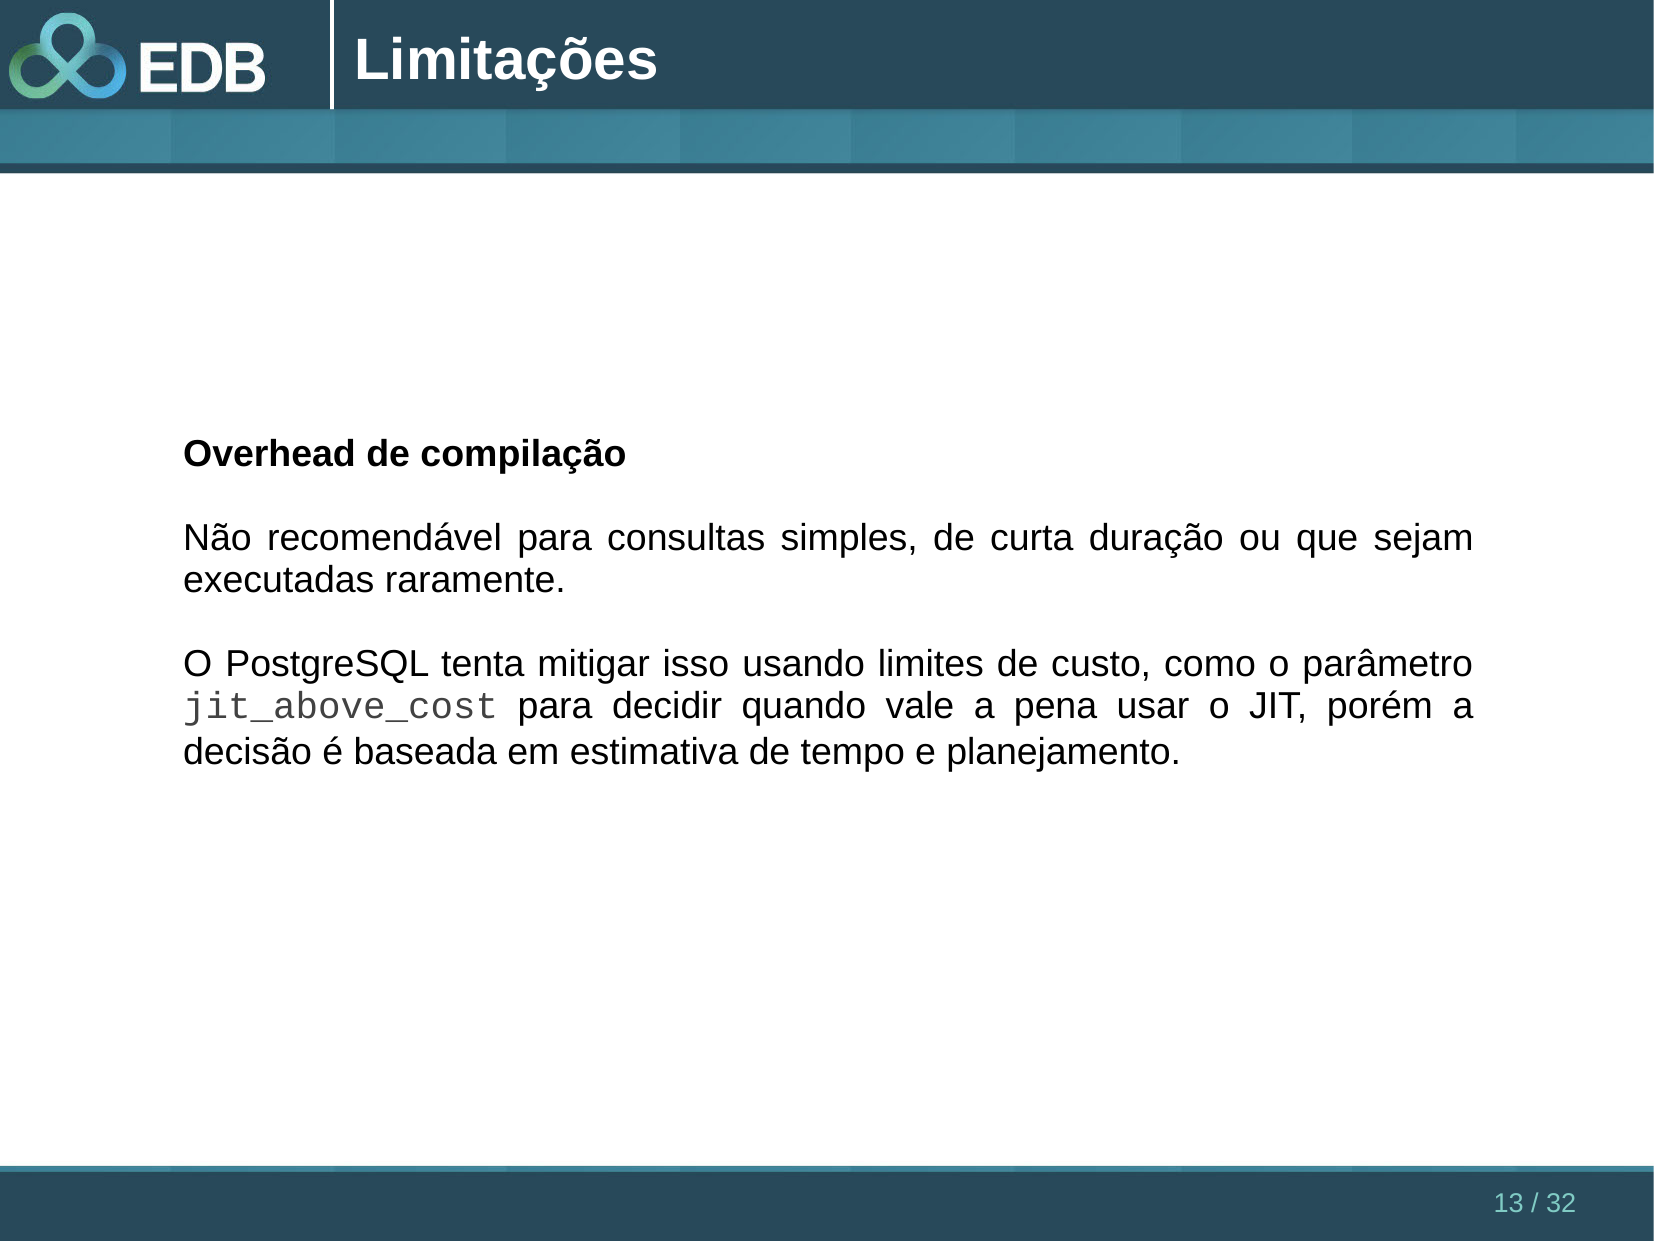

# Limitações
Overhead de compilação
Não recomendável para consultas simples, de curta duração ou que sejam executadas raramente.
O PostgreSQL tenta mitigar isso usando limites de custo, como o parâmetro jit_above_cost para decidir quando vale a pena usar o JIT, porém a decisão é baseada em estimativa de tempo e planejamento.